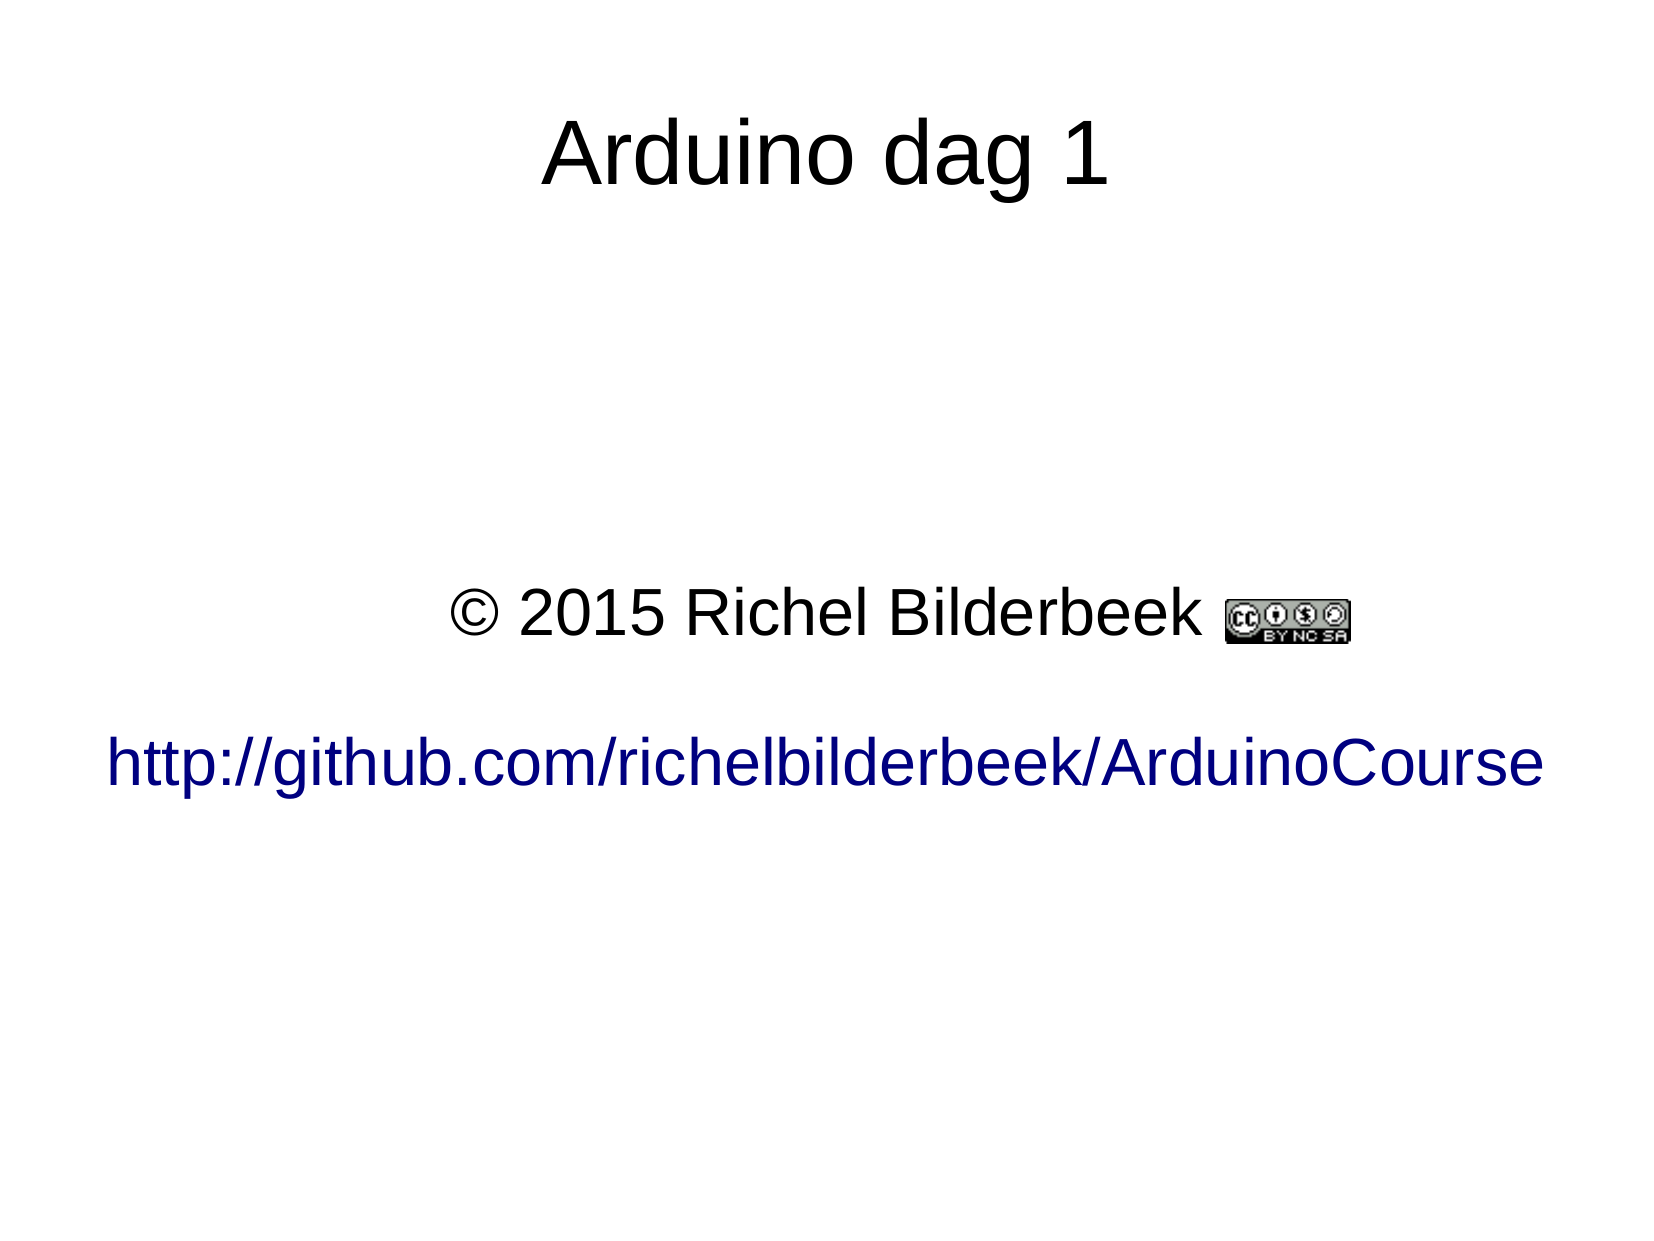

# Arduino dag 1
© 2015 Richel Bilderbeek
http://github.com/richelbilderbeek/ArduinoCourse